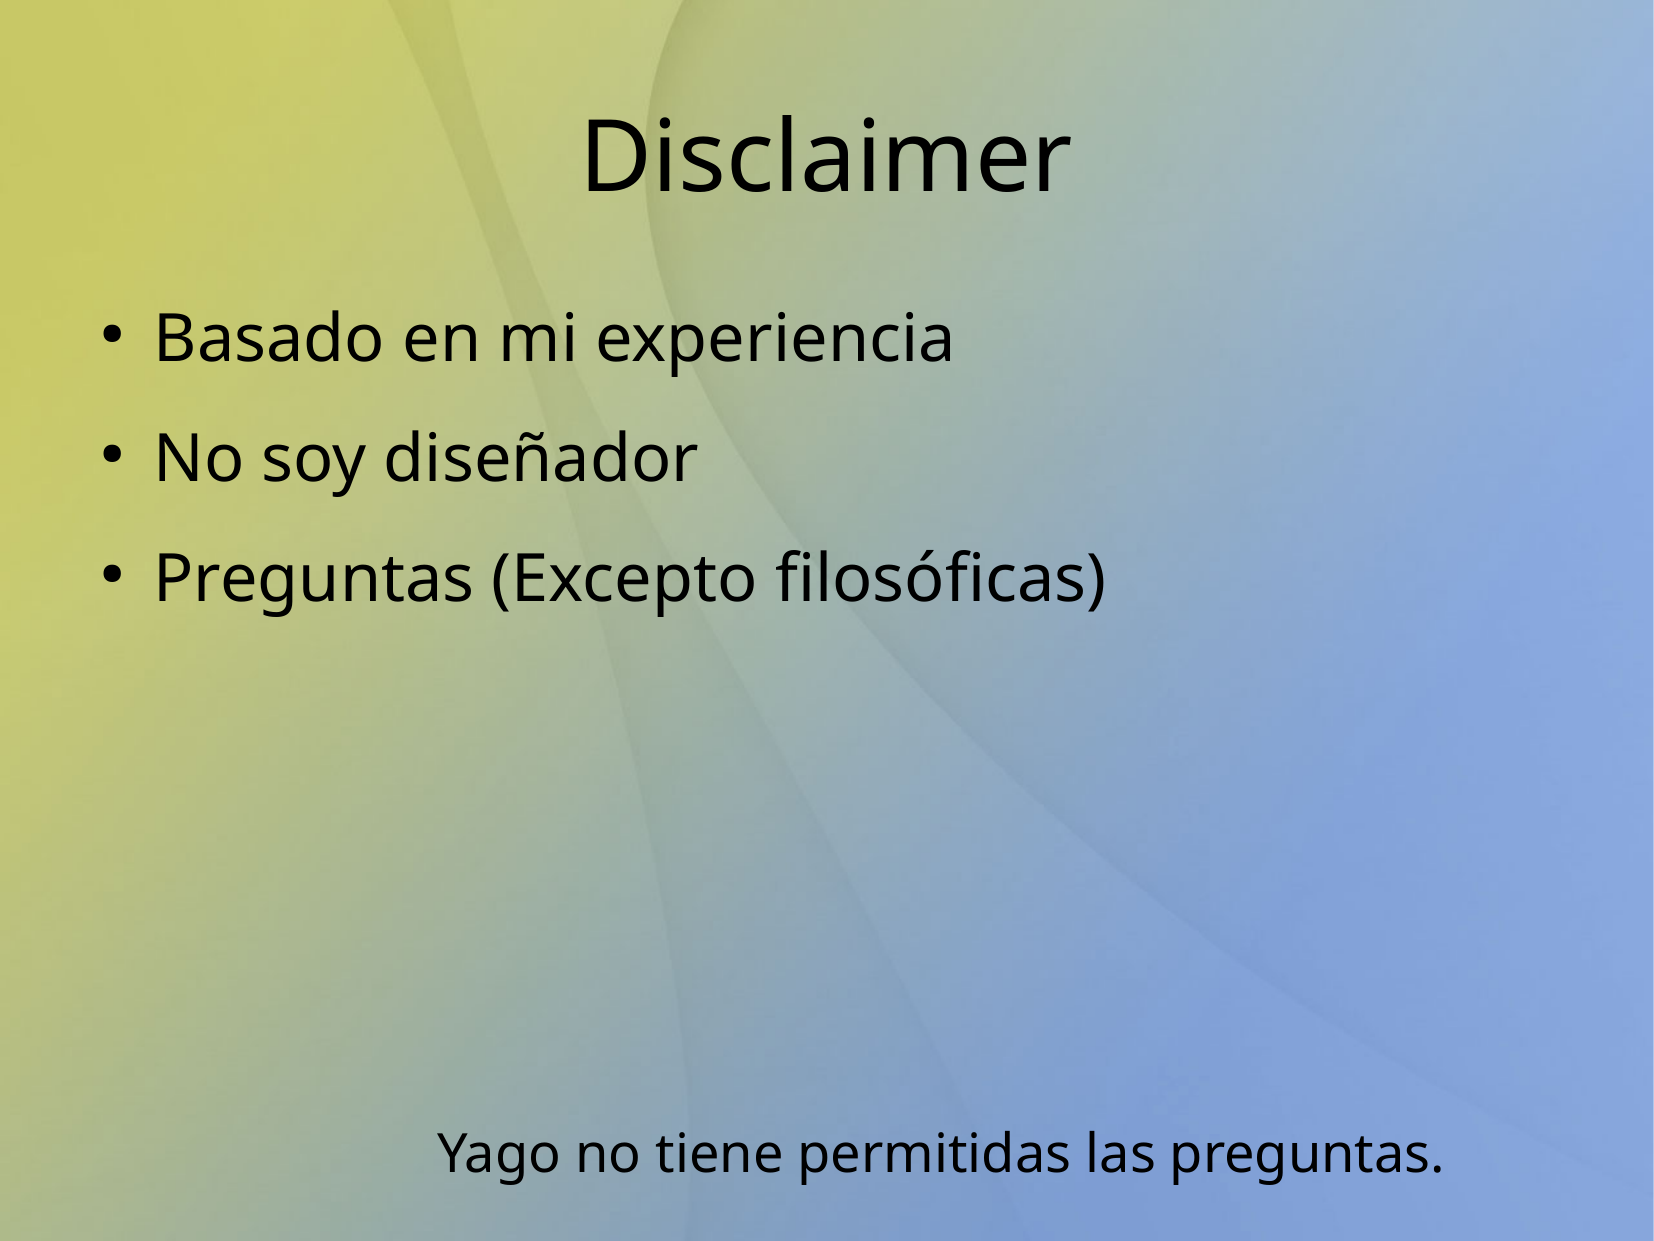

# Disclaimer
Basado en mi experiencia
No soy diseñador
Preguntas (Excepto filosóficas)
Yago no tiene permitidas las preguntas.